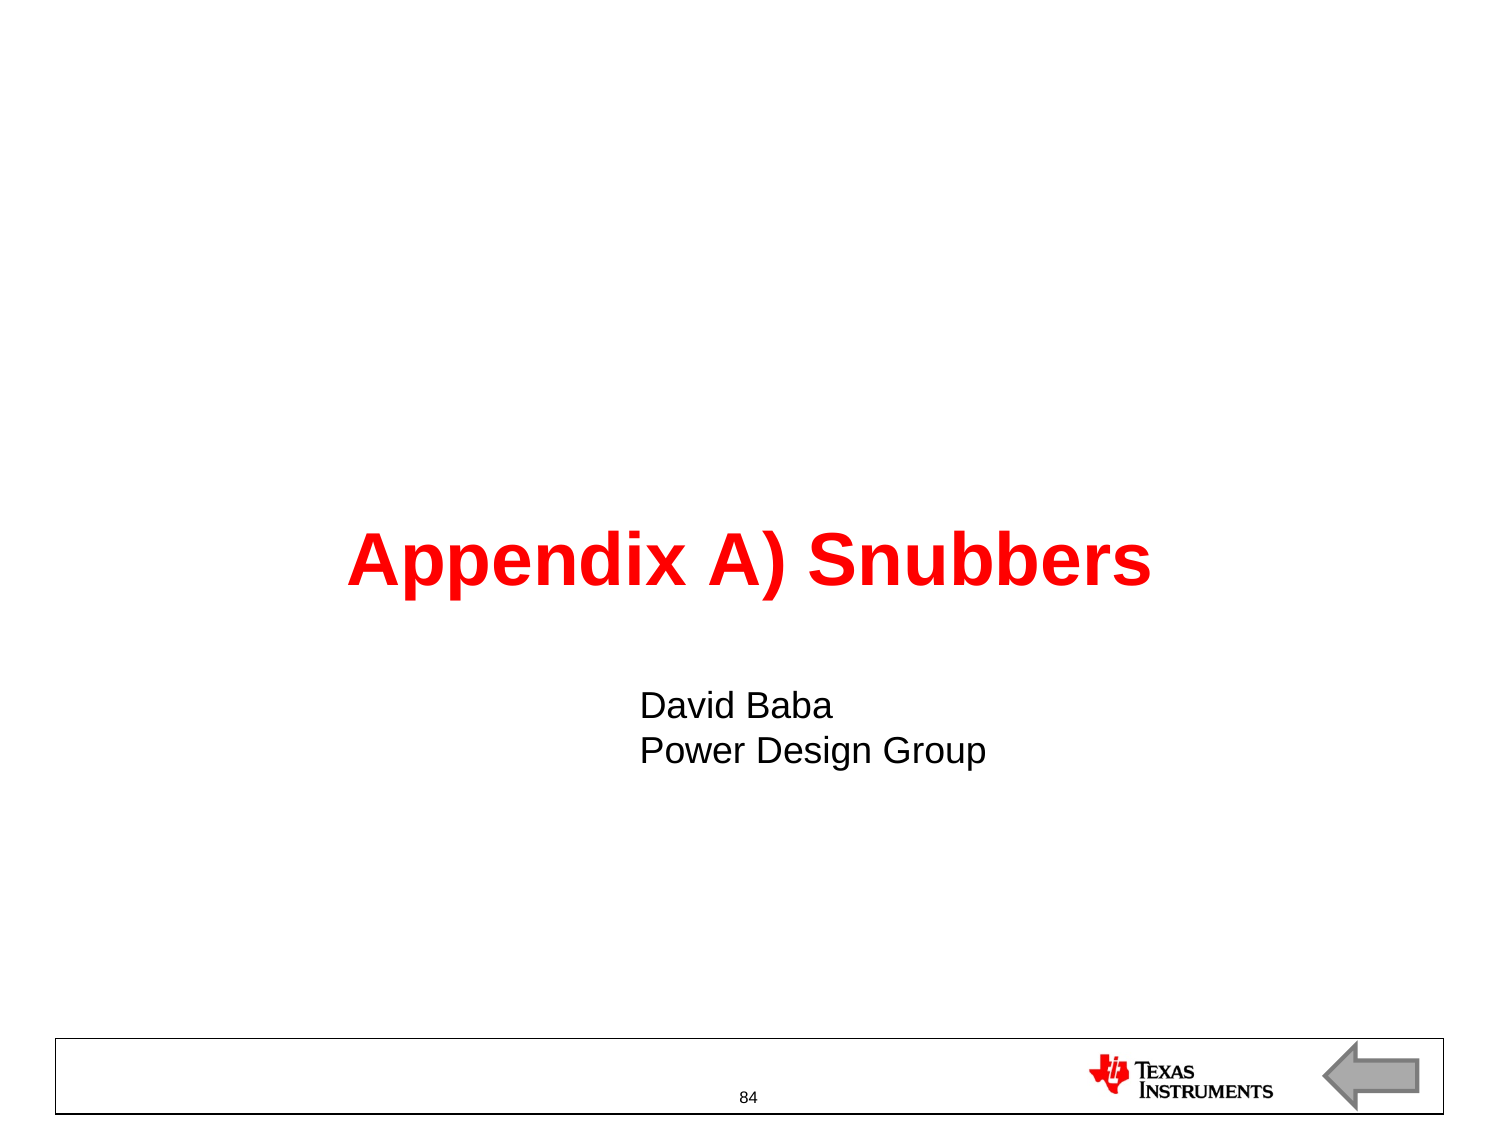

# Appendix A) Snubbers
David Baba
Power Design Group